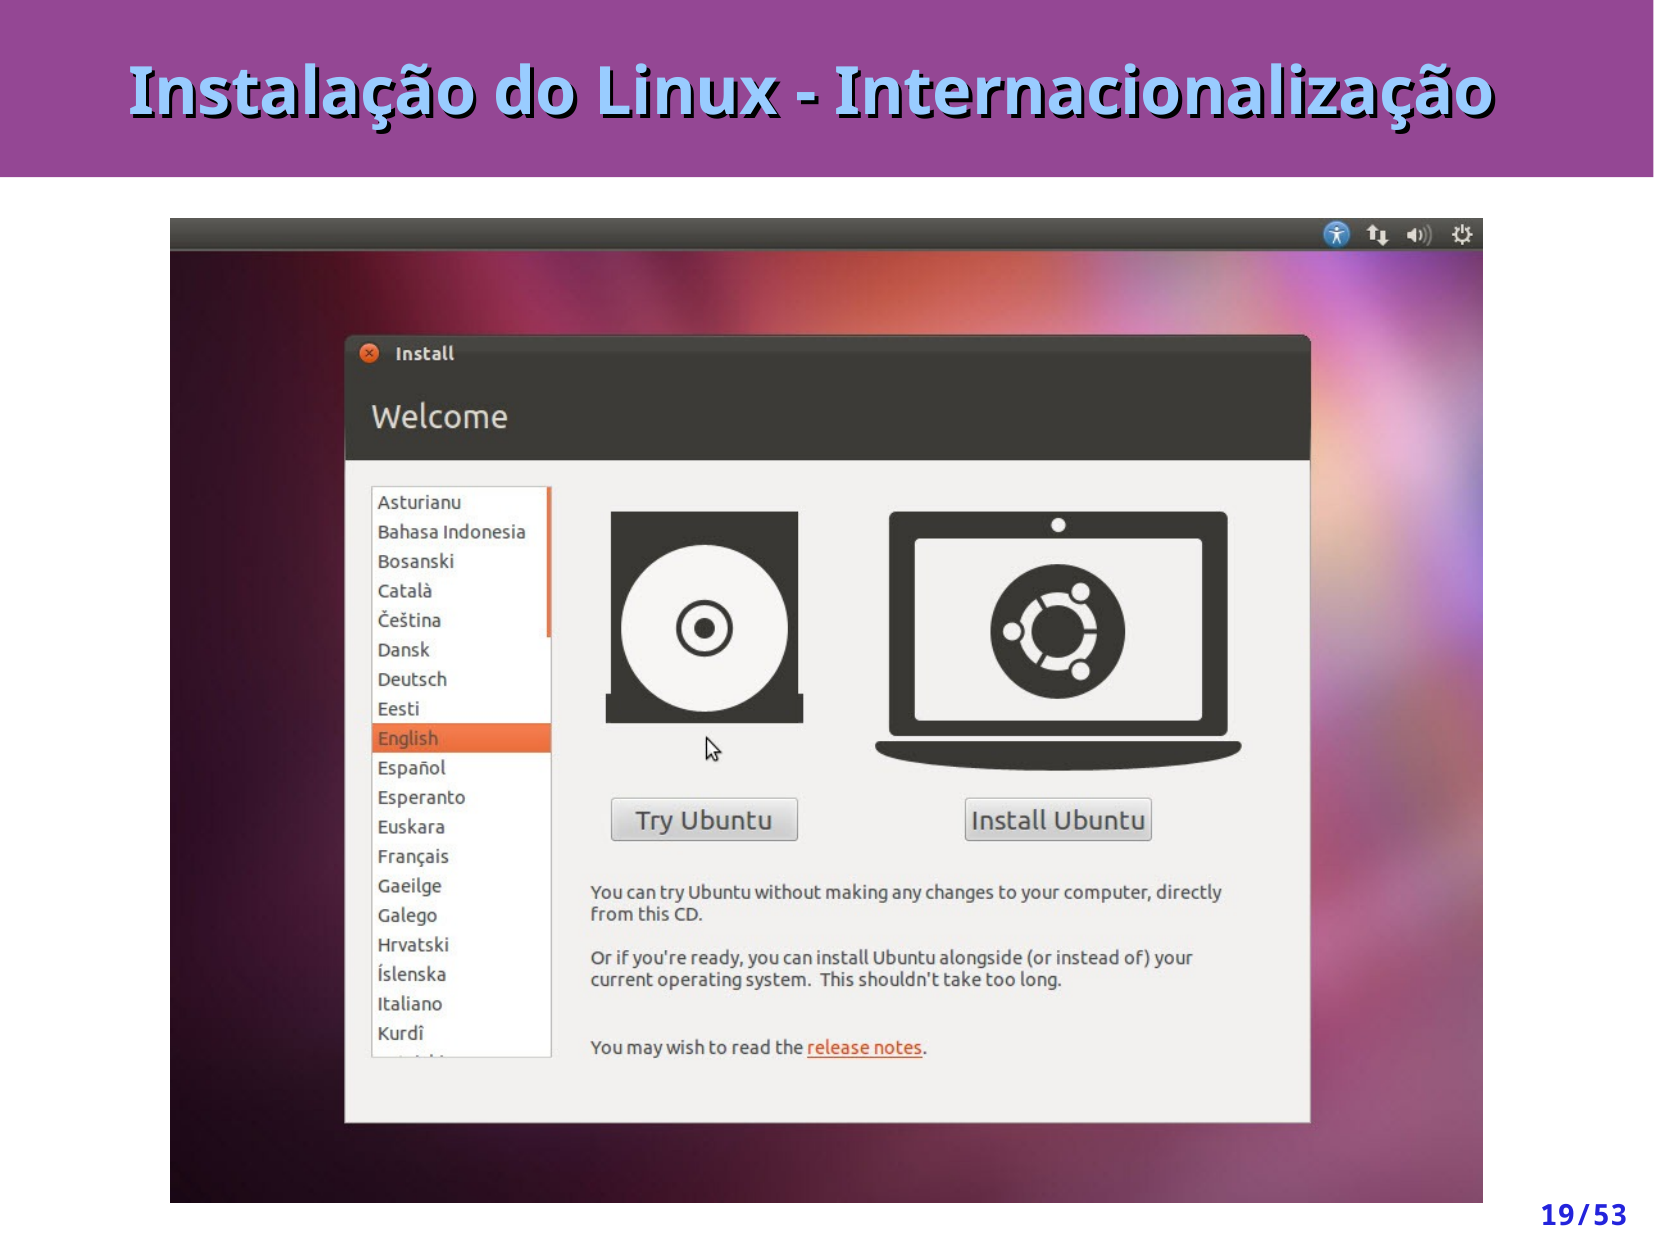

# Instalação do Linux - Internacionalização
19